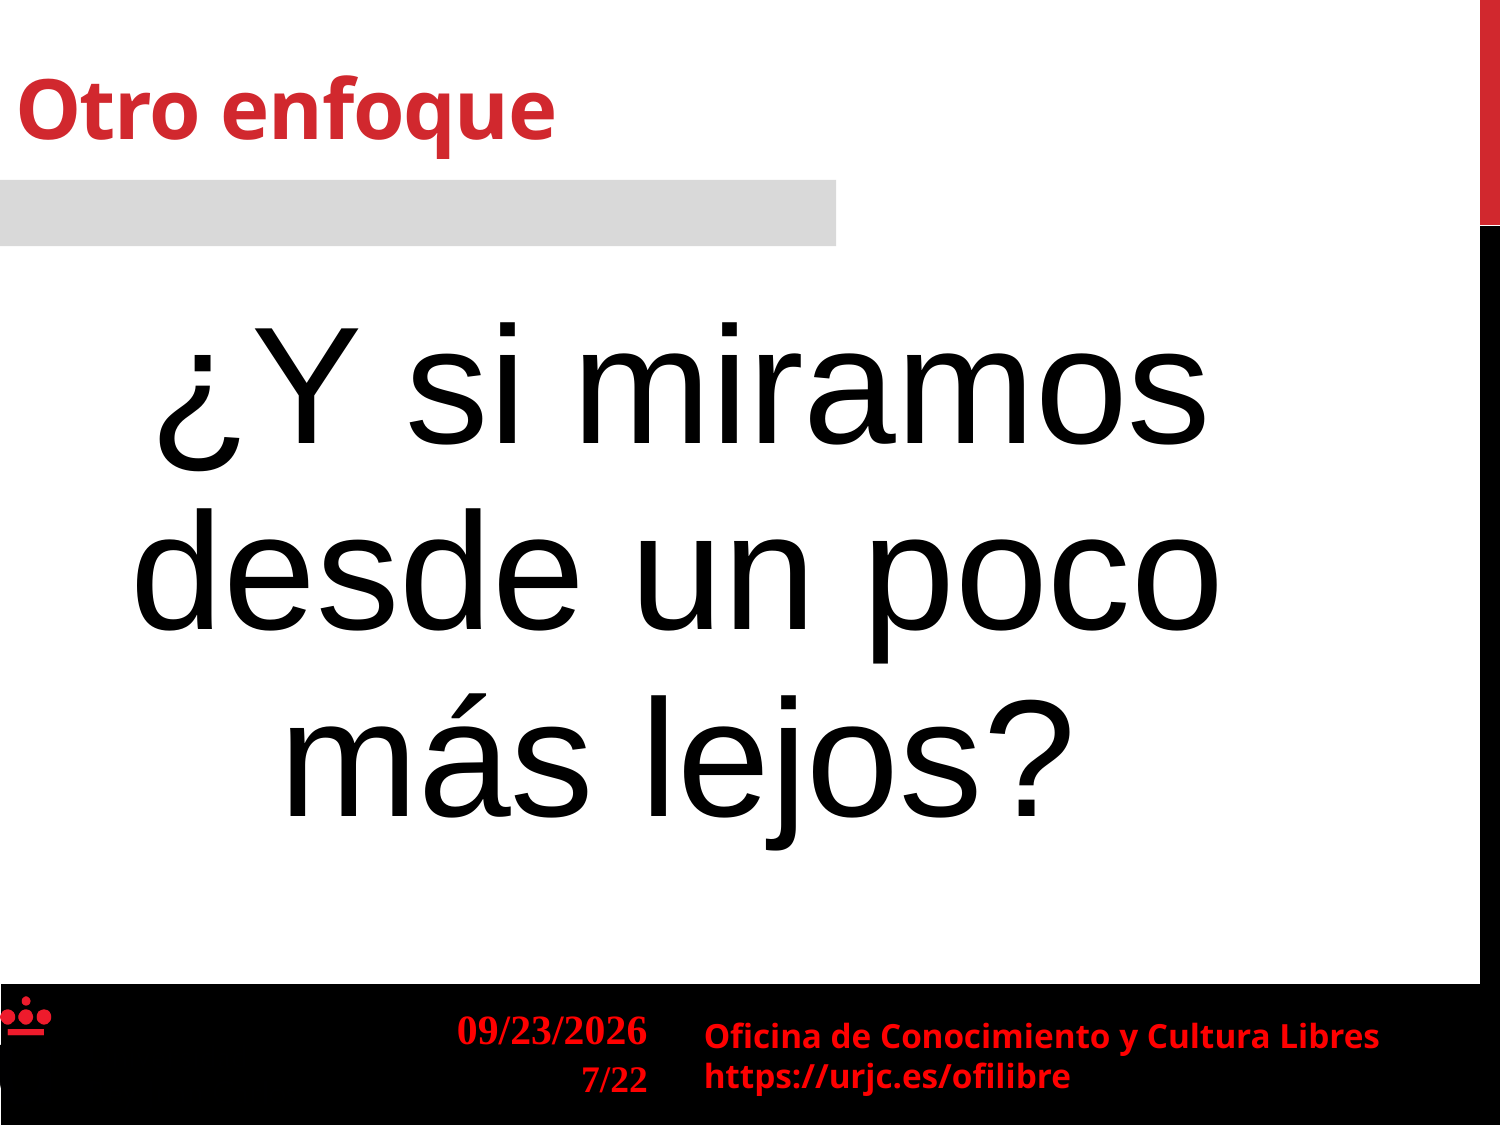

Otro enfoque
# ¿Y si miramos desde un poco más lejos?